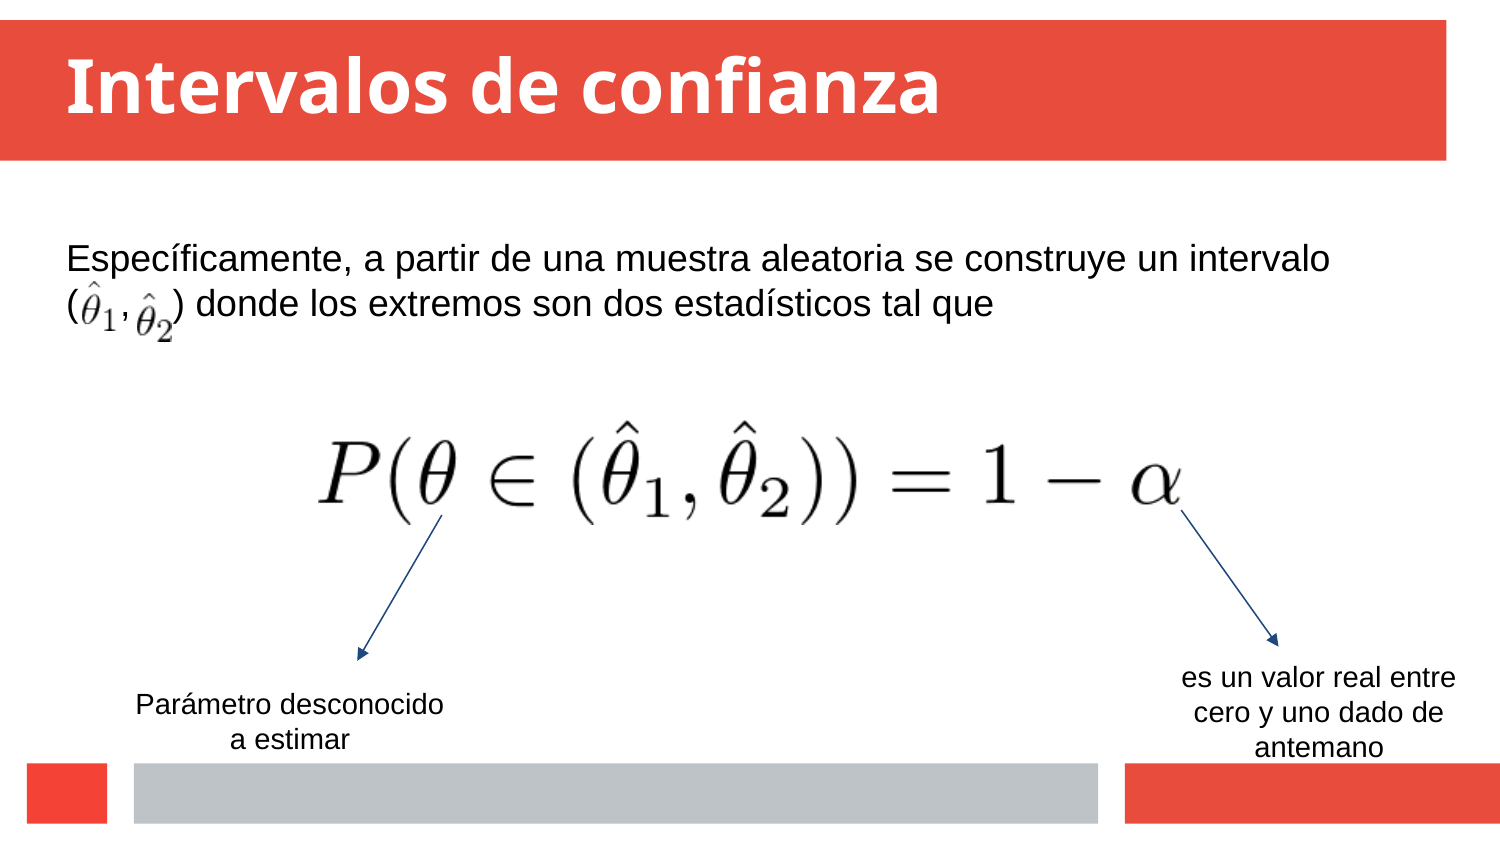

# Intervalos de confianza
Específicamente, a partir de una muestra aleatoria se construye un intervalo
( , ) donde los extremos son dos estadísticos tal que
es un valor real entre cero y uno dado de antemano
Parámetro desconocido a estimar